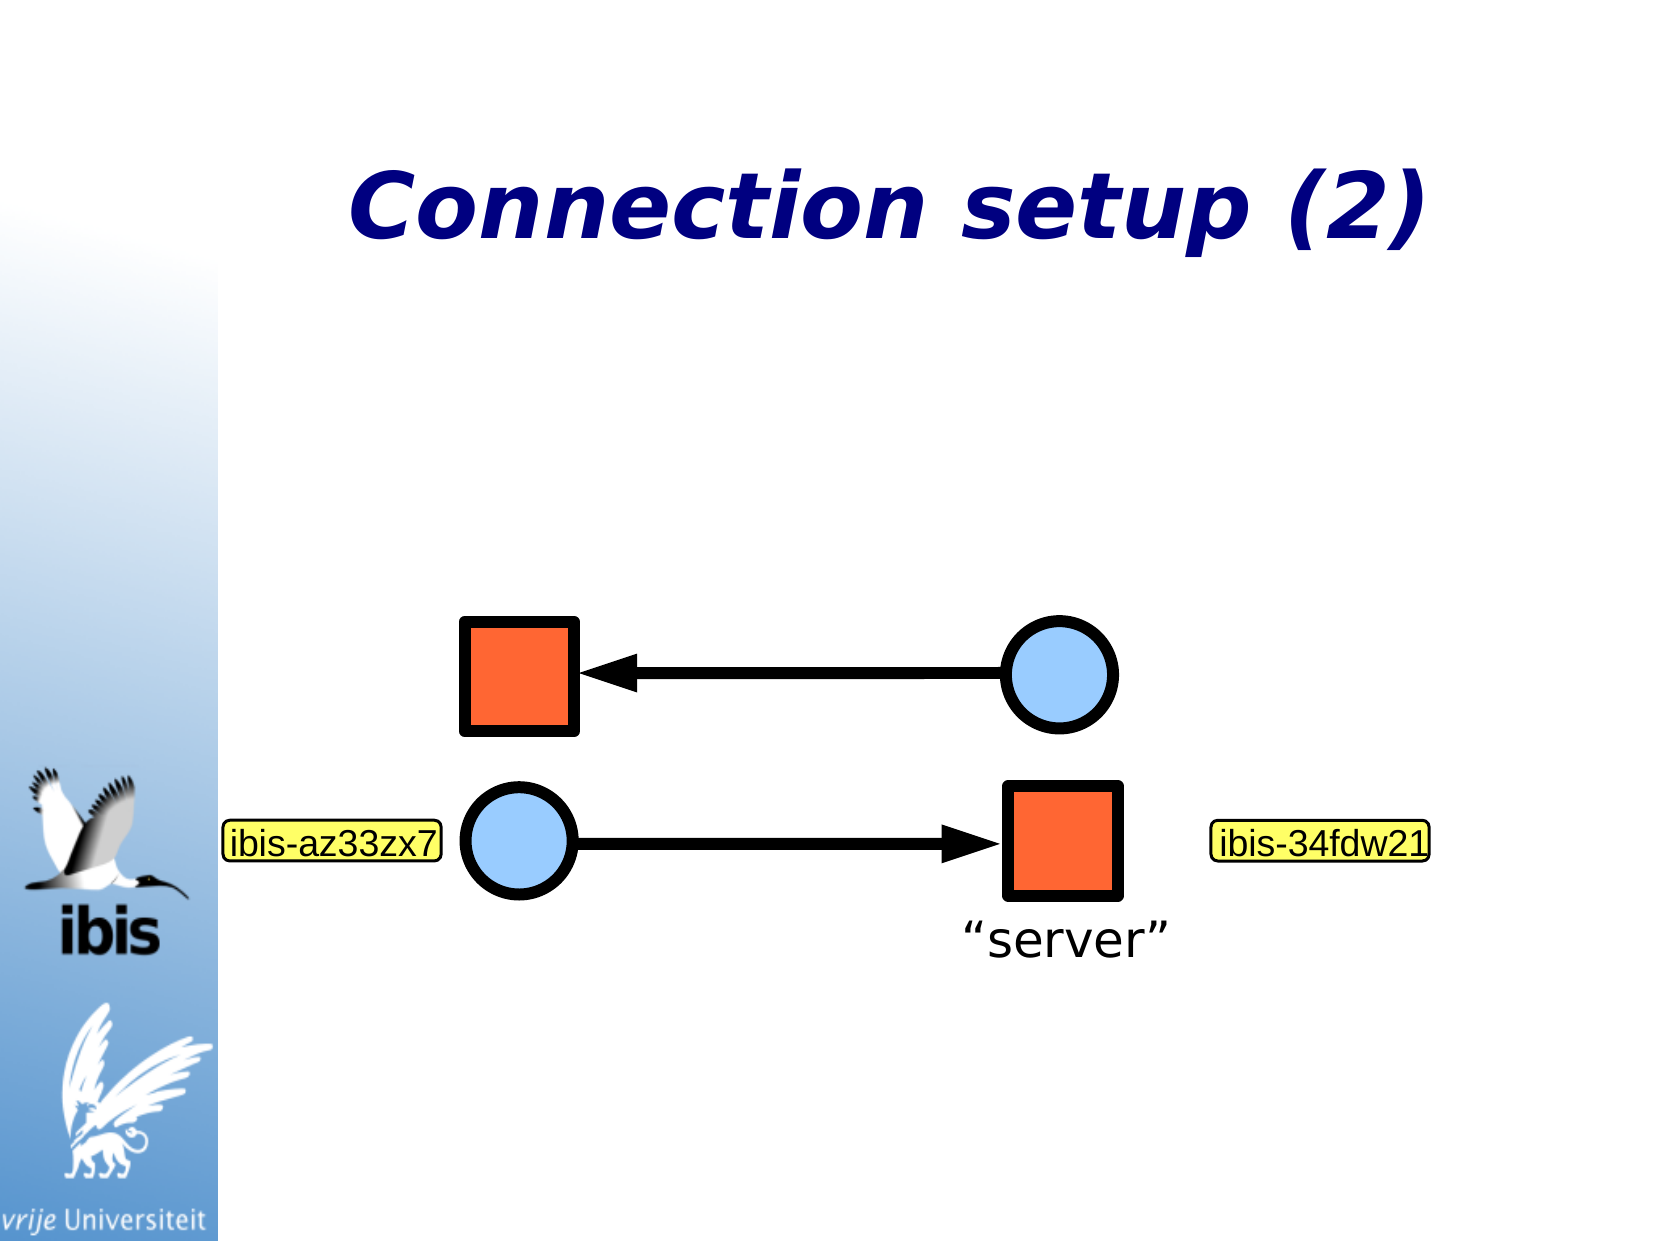

# Connection setup (2)
ibis-az33zx7
ibis-34fdw21
“server”